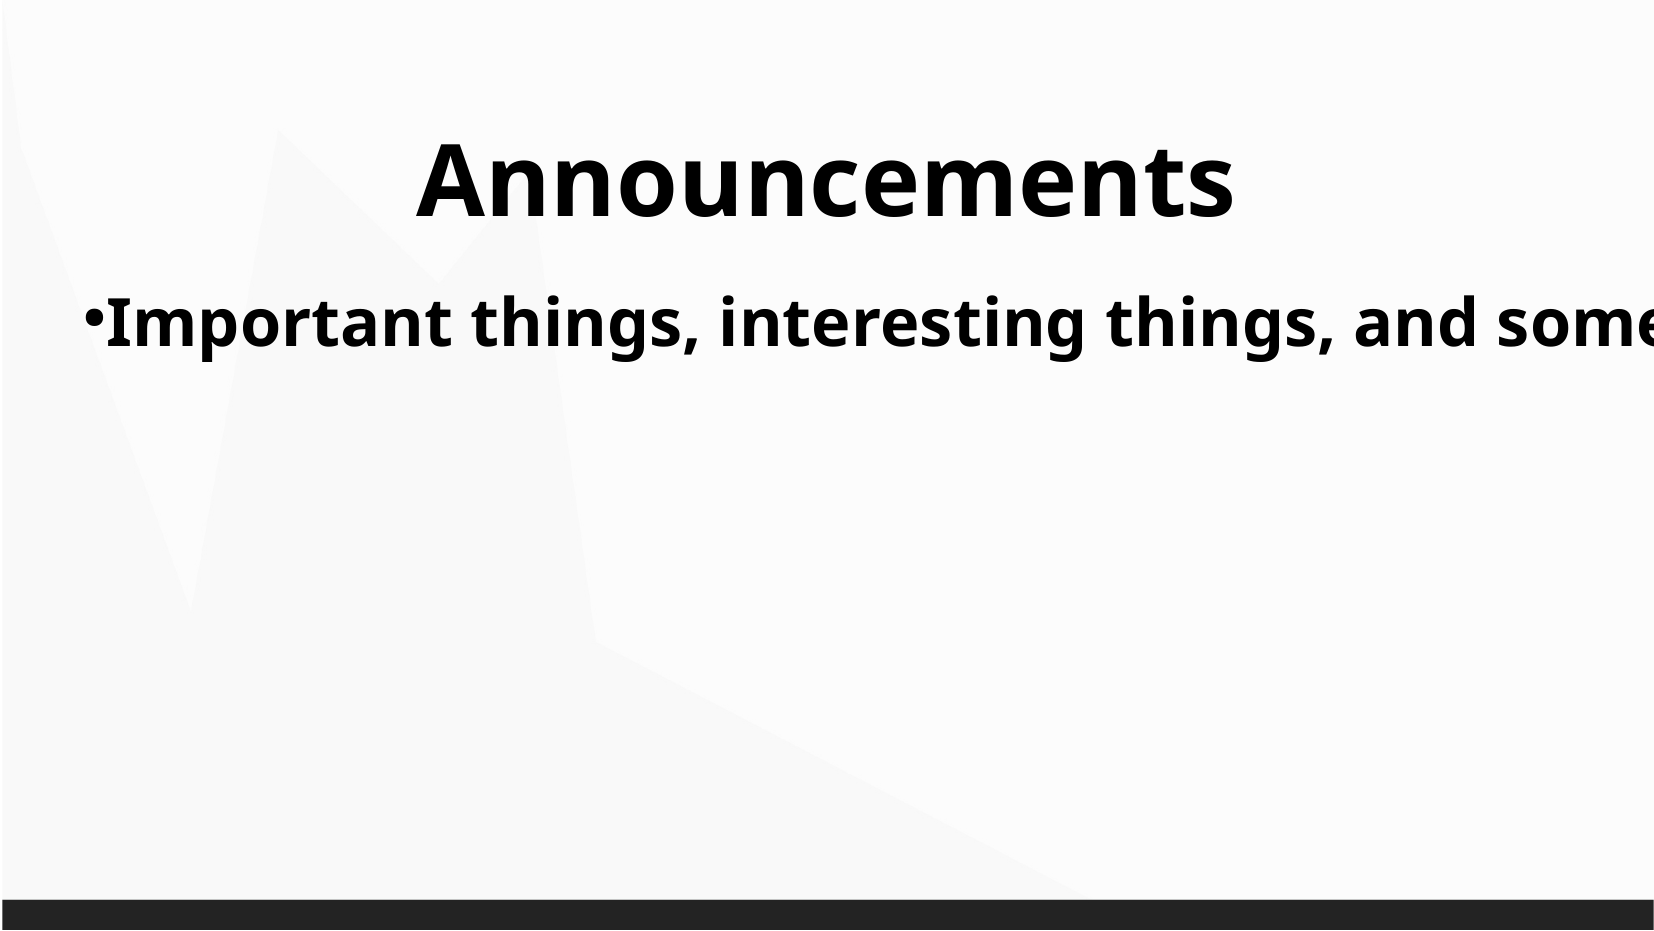

# Announcements
Important things, interesting things, and sometimes both.